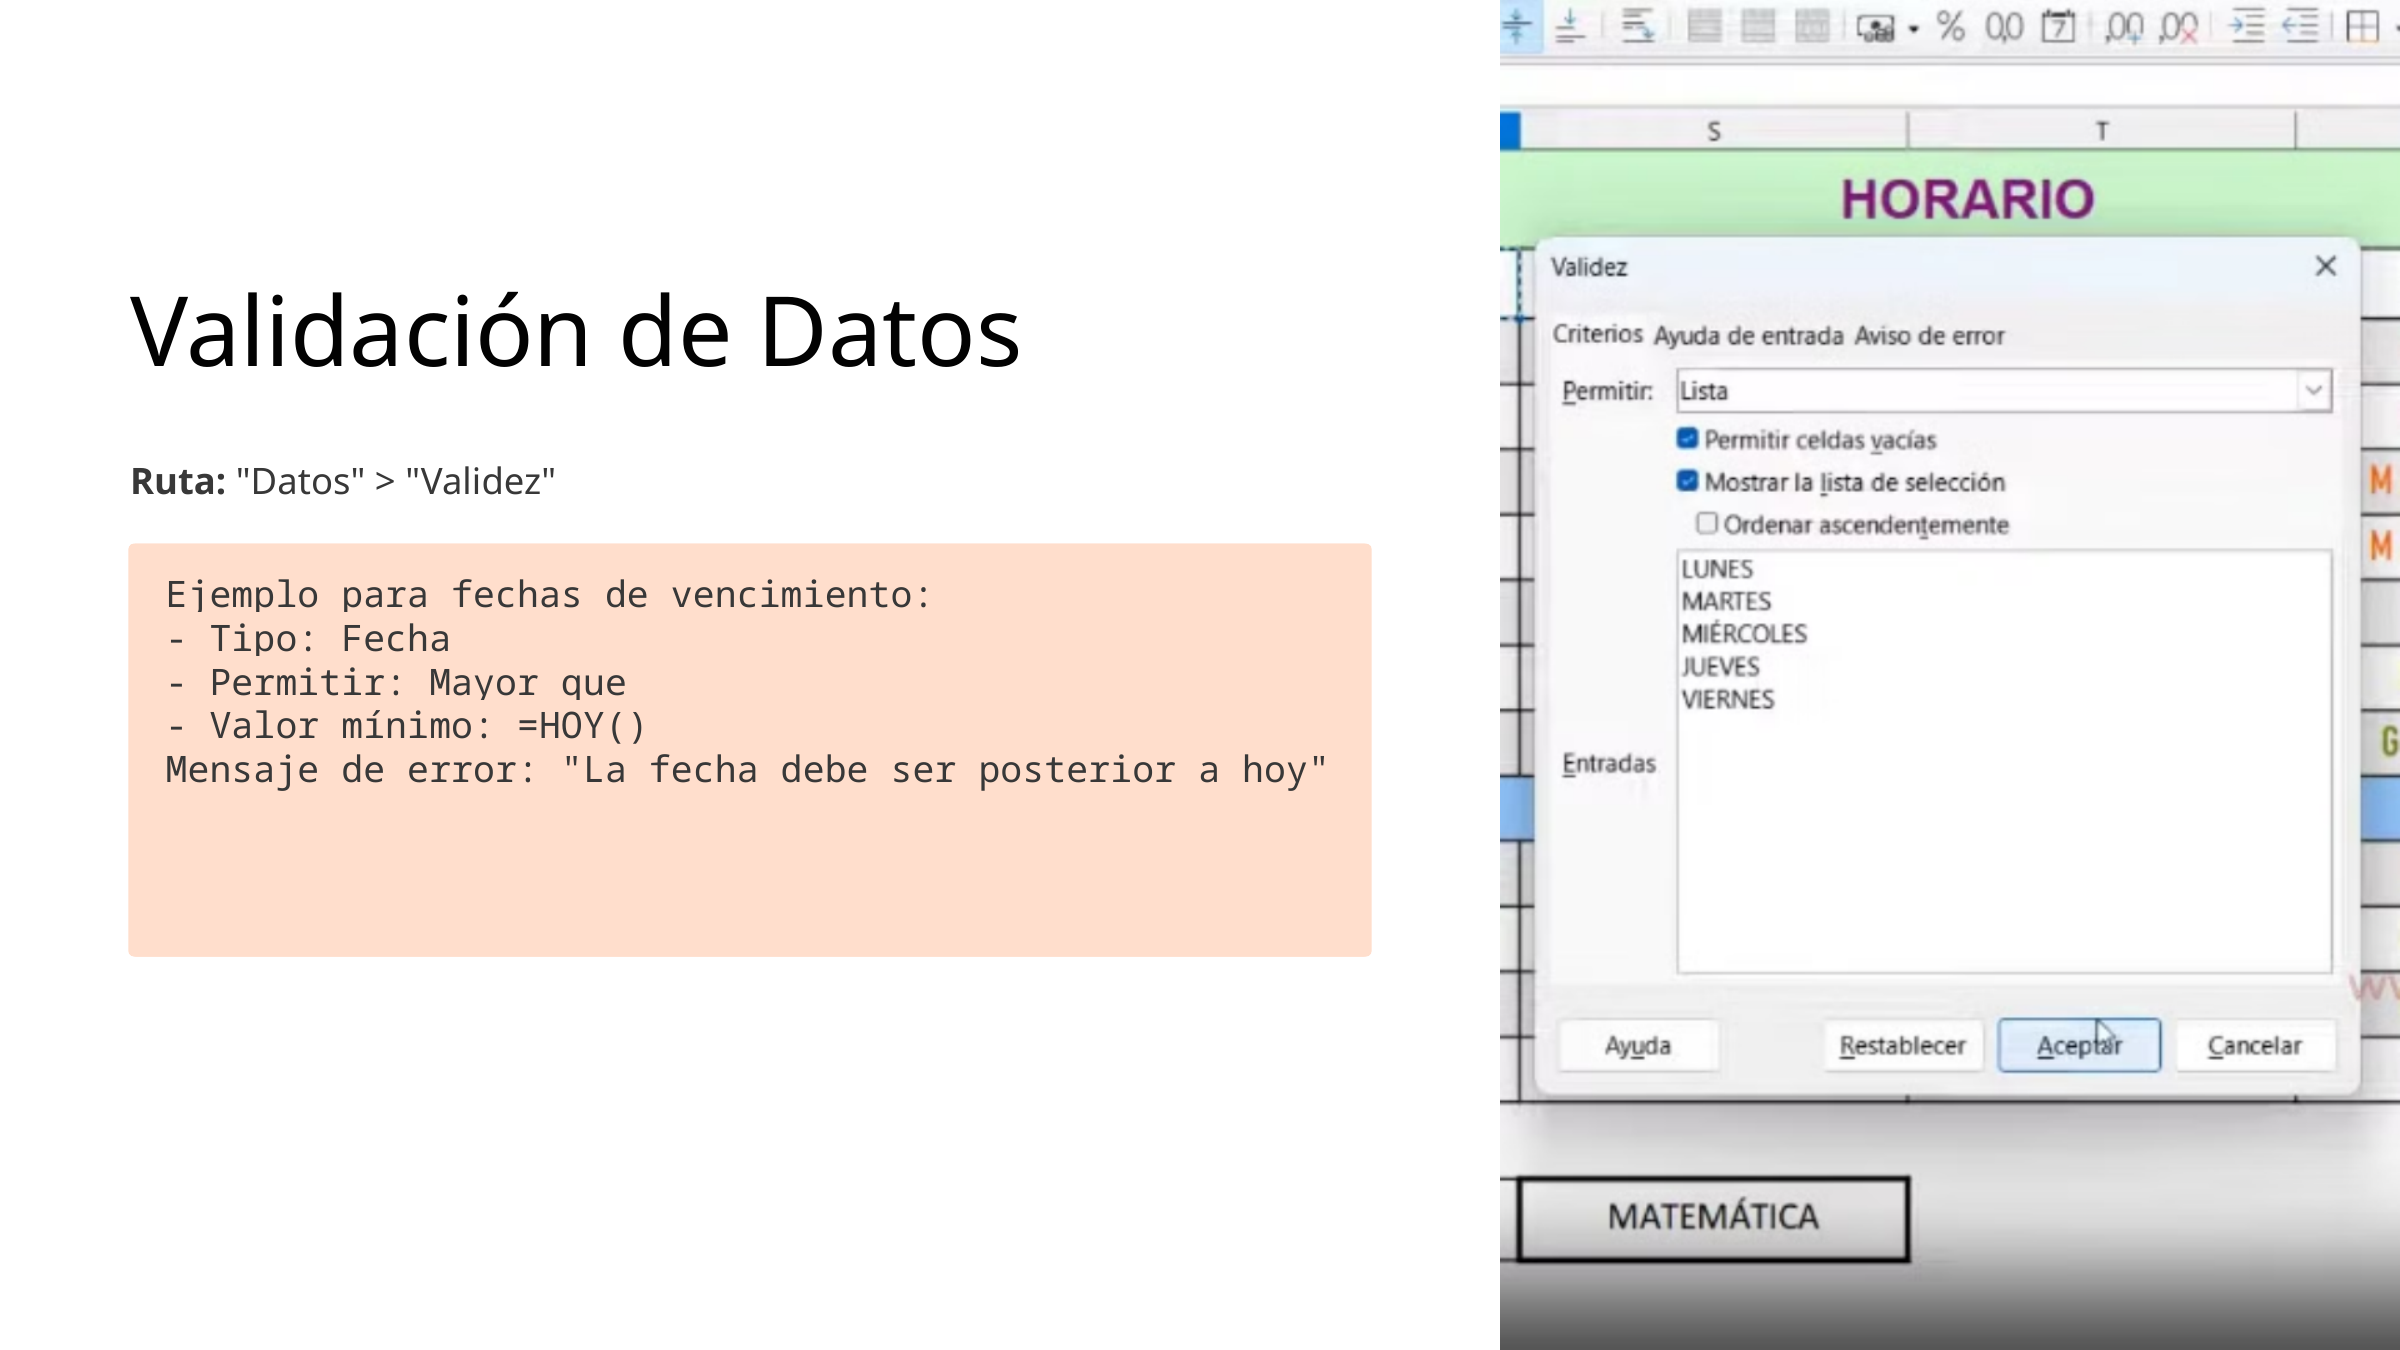

Validación de Datos
Ruta: "Datos" > "Validez"
Ejemplo para fechas de vencimiento:
- Tipo: Fecha
- Permitir: Mayor que
- Valor mínimo: =HOY()
Mensaje de error: "La fecha debe ser posterior a hoy"